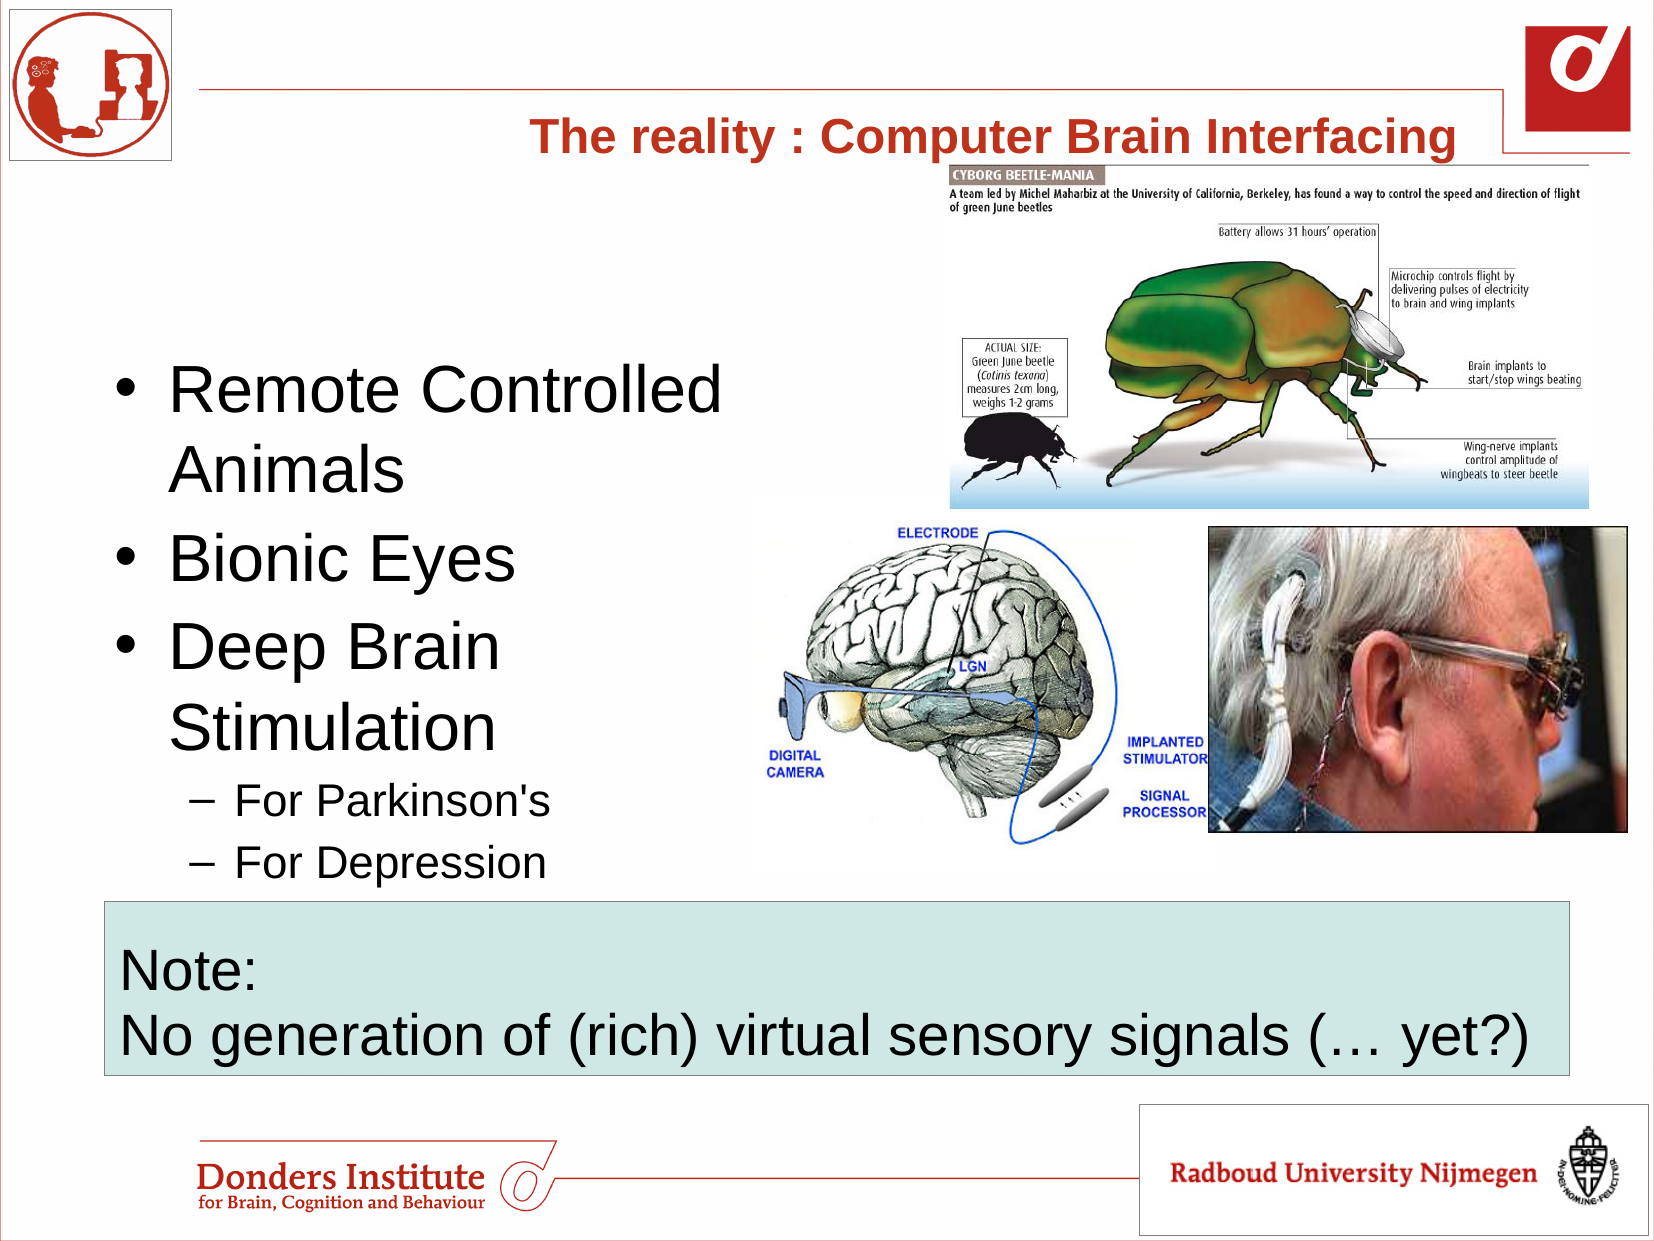

# The reality : Computer Brain Interfacing
Remote Controlled Animals
Bionic Eyes
Deep Brain Stimulation
For Parkinson's
For Depression
Note:
No generation of (rich) virtual sensory signals (… yet?)